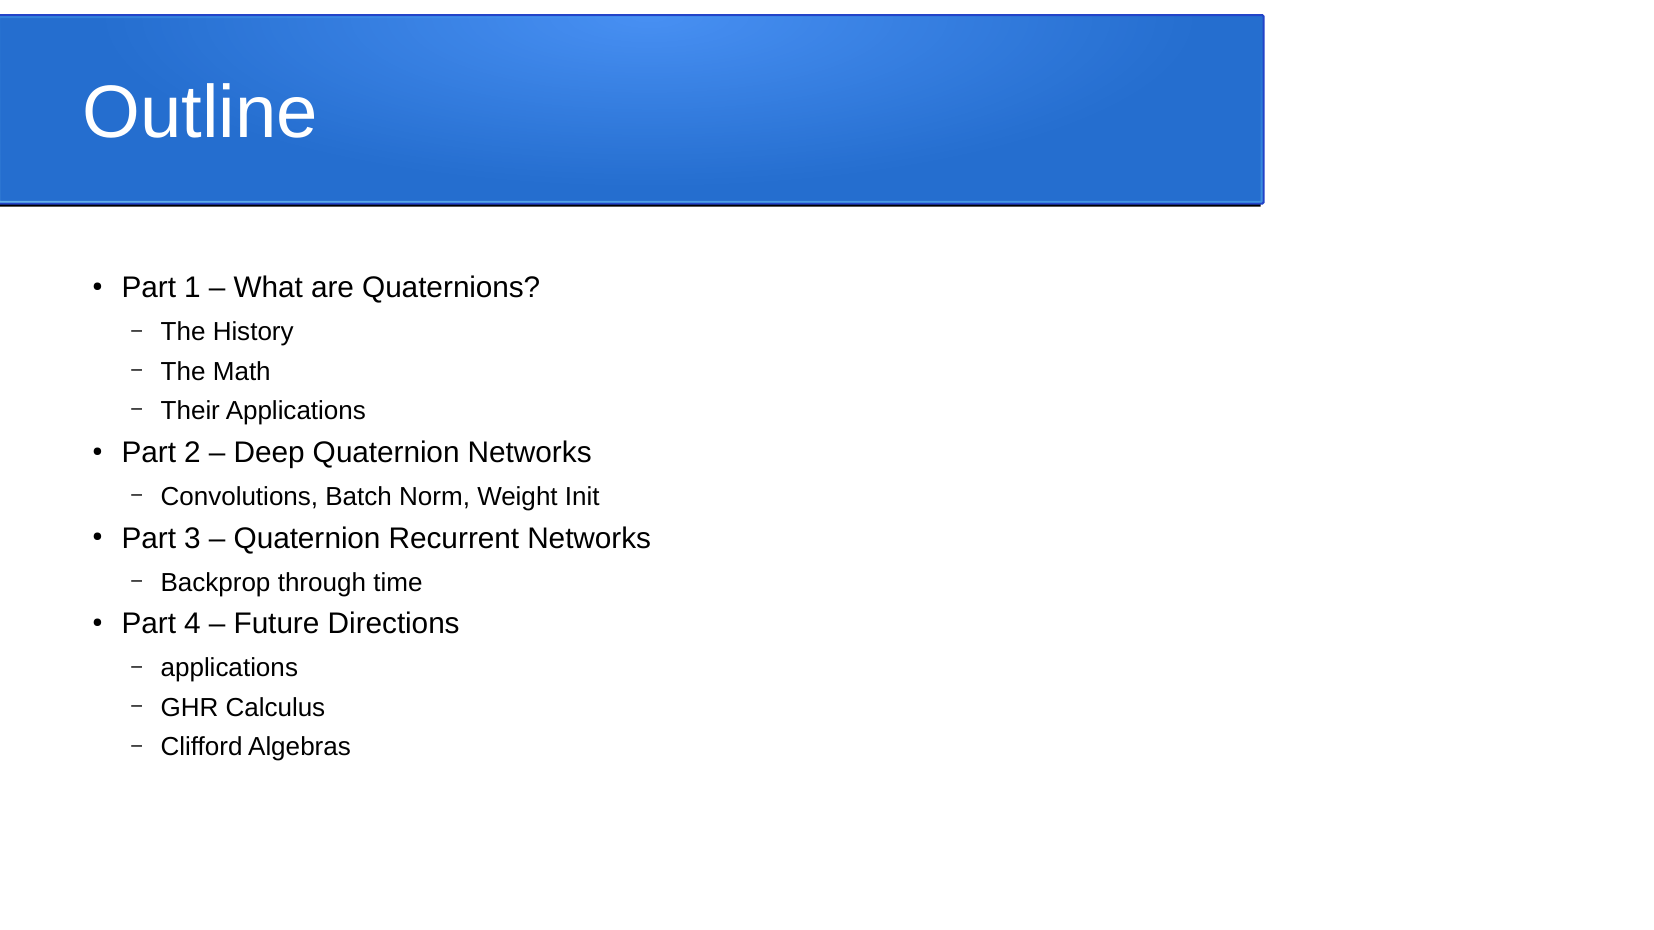

# Outline
Part 1 – What are Quaternions?
The History
The Math
Their Applications
Part 2 – Deep Quaternion Networks
Convolutions, Batch Norm, Weight Init
Part 3 – Quaternion Recurrent Networks
Backprop through time
Part 4 – Future Directions
applications
GHR Calculus
Clifford Algebras